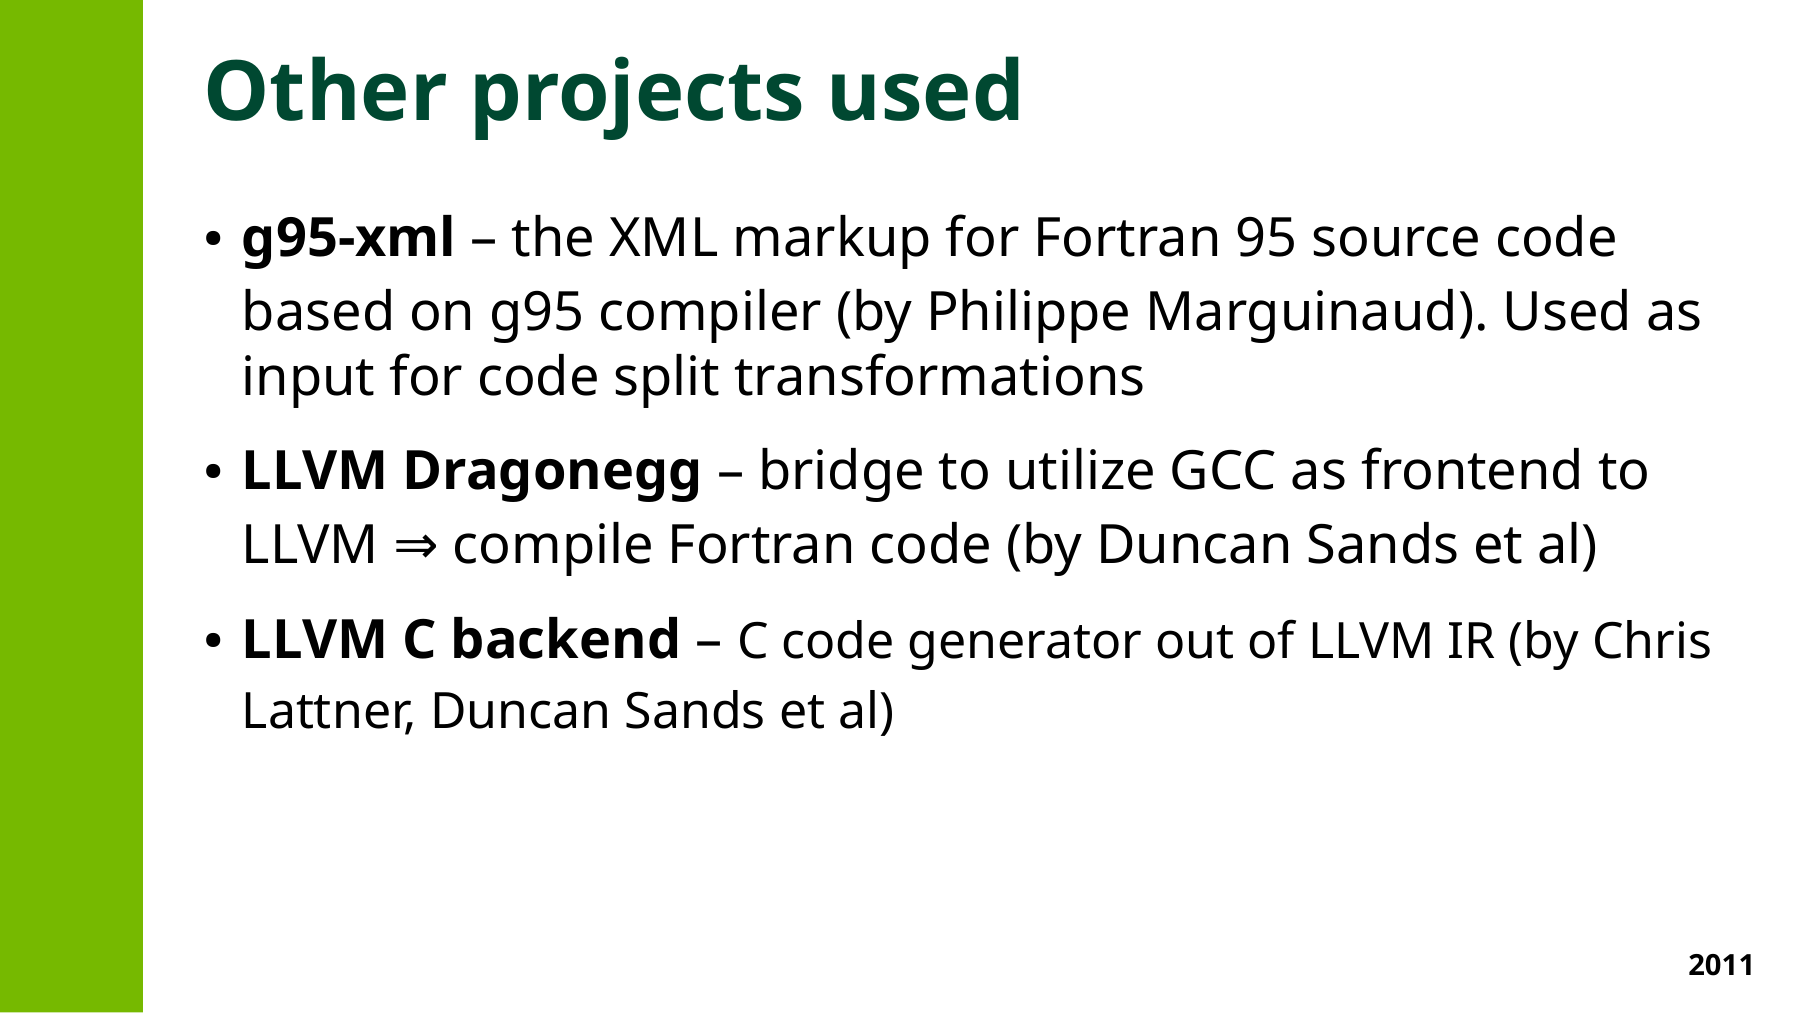

# Other projects used
g95-xml – the XML markup for Fortran 95 source code based on g95 compiler (by Philippe Marguinaud). Used as input for code split transformations
LLVM Dragonegg – bridge to utilize GCC as frontend to LLVM ⇒ compile Fortran code (by Duncan Sands et al)
LLVM C backend – C code generator out of LLVM IR (by Chris Lattner, Duncan Sands et al)